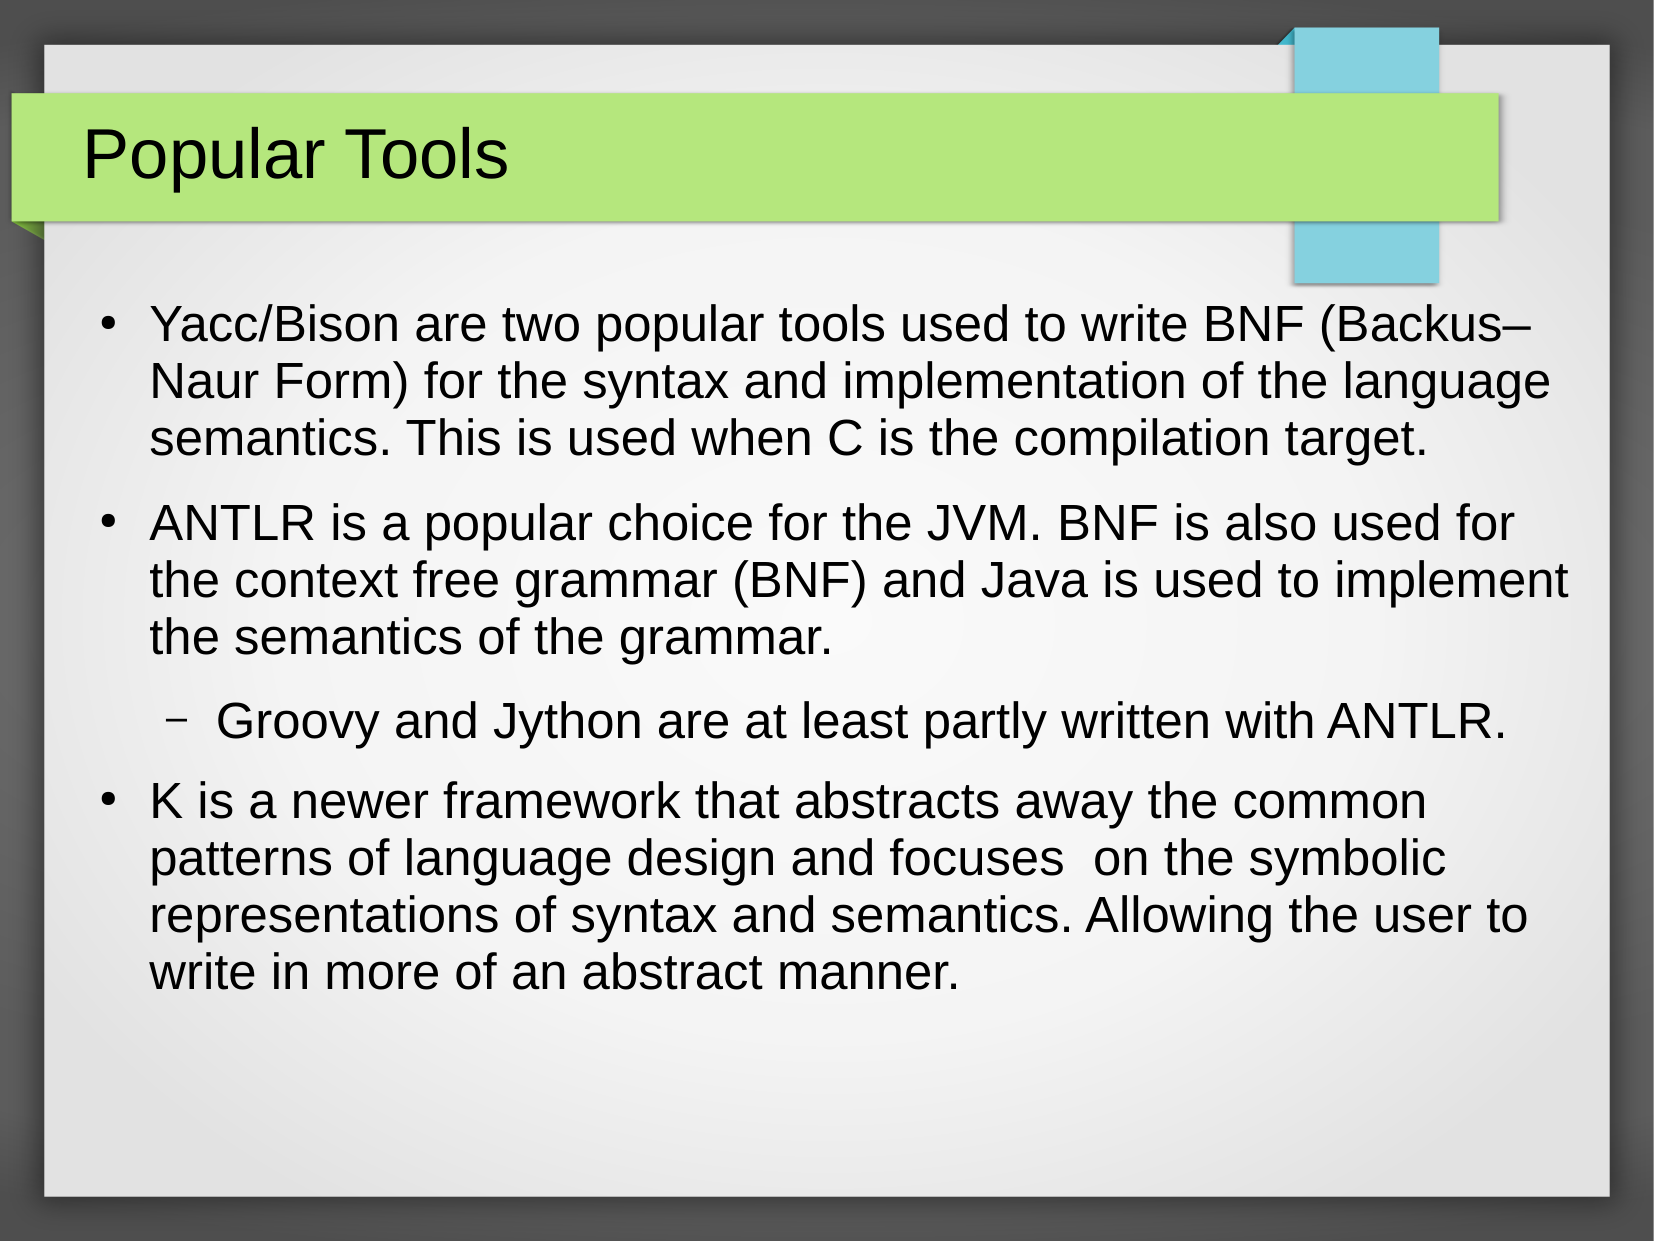

# Popular Tools
Yacc/Bison are two popular tools used to write BNF (Backus–Naur Form) for the syntax and implementation of the language semantics. This is used when C is the compilation target.
ANTLR is a popular choice for the JVM. BNF is also used for the context free grammar (BNF) and Java is used to implement the semantics of the grammar.
Groovy and Jython are at least partly written with ANTLR.
K is a newer framework that abstracts away the common patterns of language design and focuses on the symbolic representations of syntax and semantics. Allowing the user to write in more of an abstract manner.